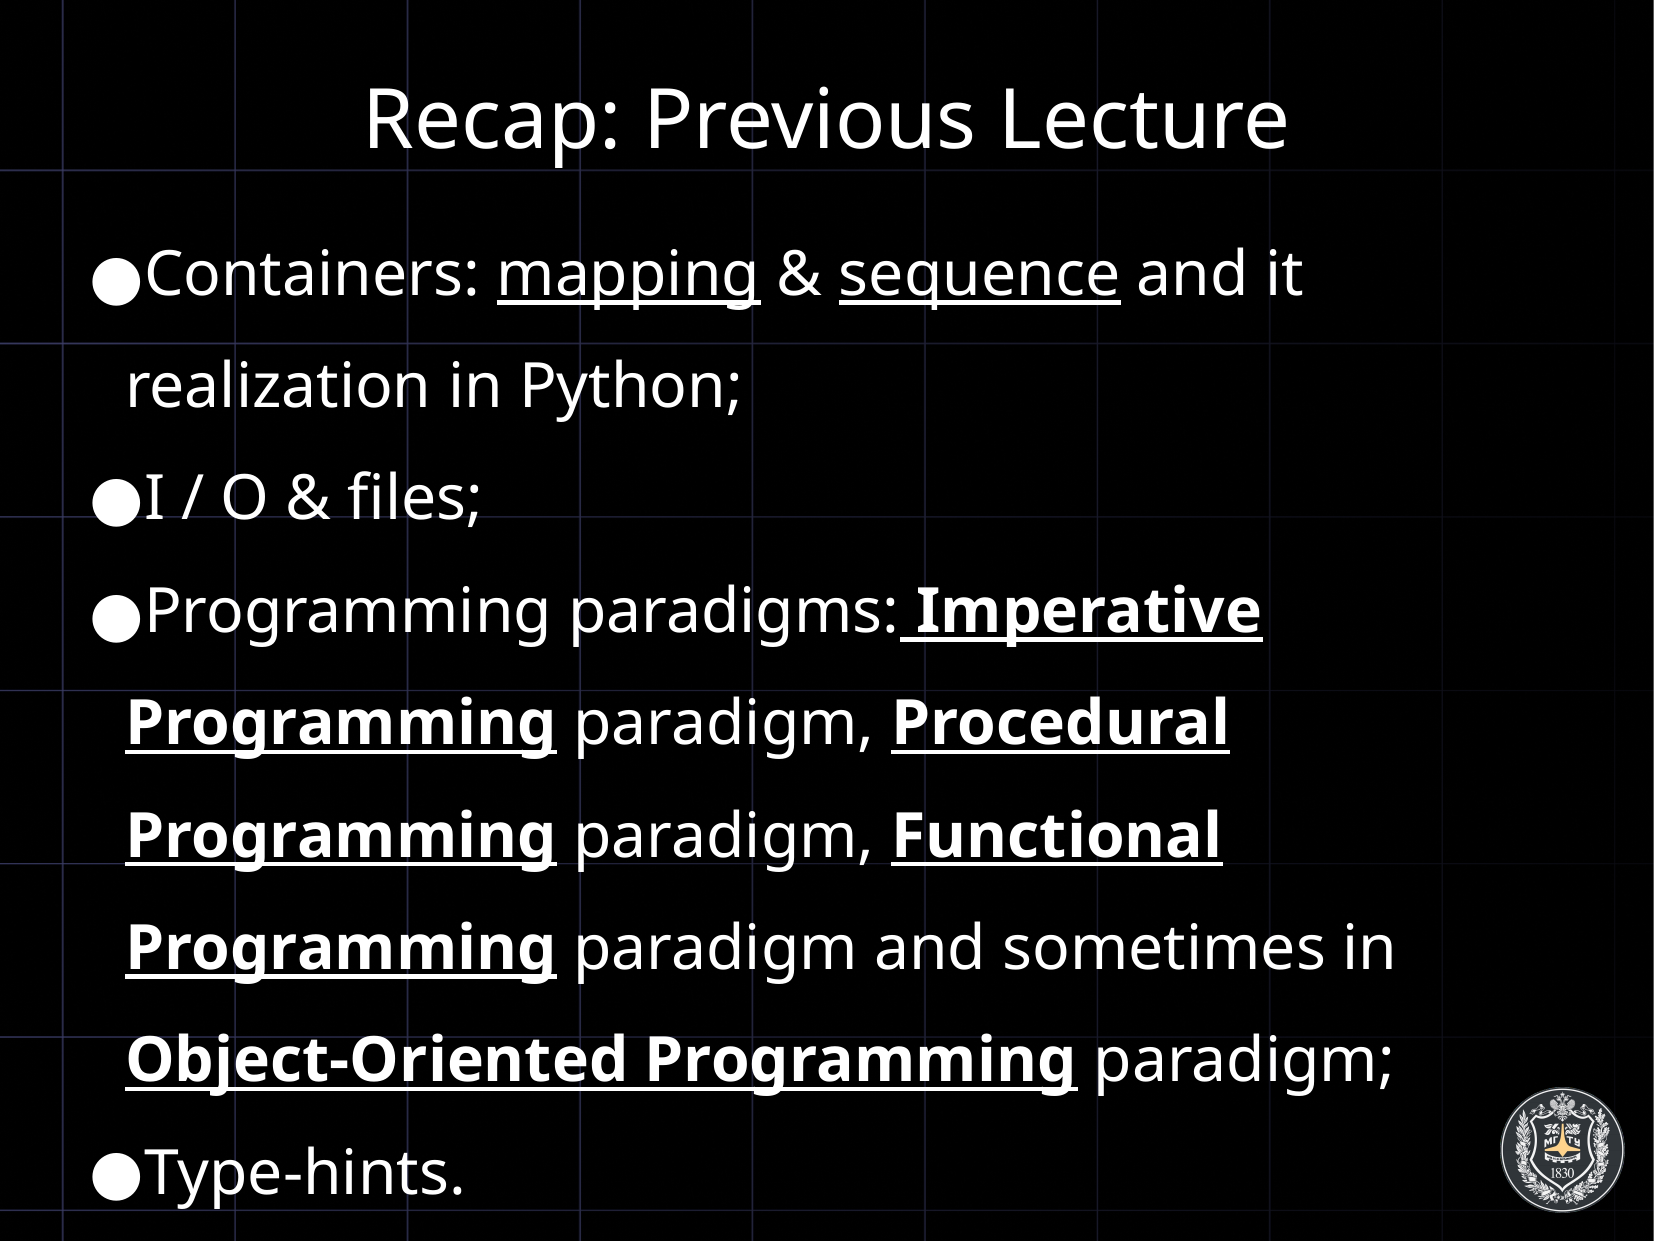

Recap: Previous Lecture
Containers: mapping & sequence and it realization in Python;
I / O & files;
Programming paradigms: Imperative Programming paradigm, Procedural Programming paradigm, Functional Programming paradigm and sometimes in Object-Oriented Programming paradigm;
Type-hints.